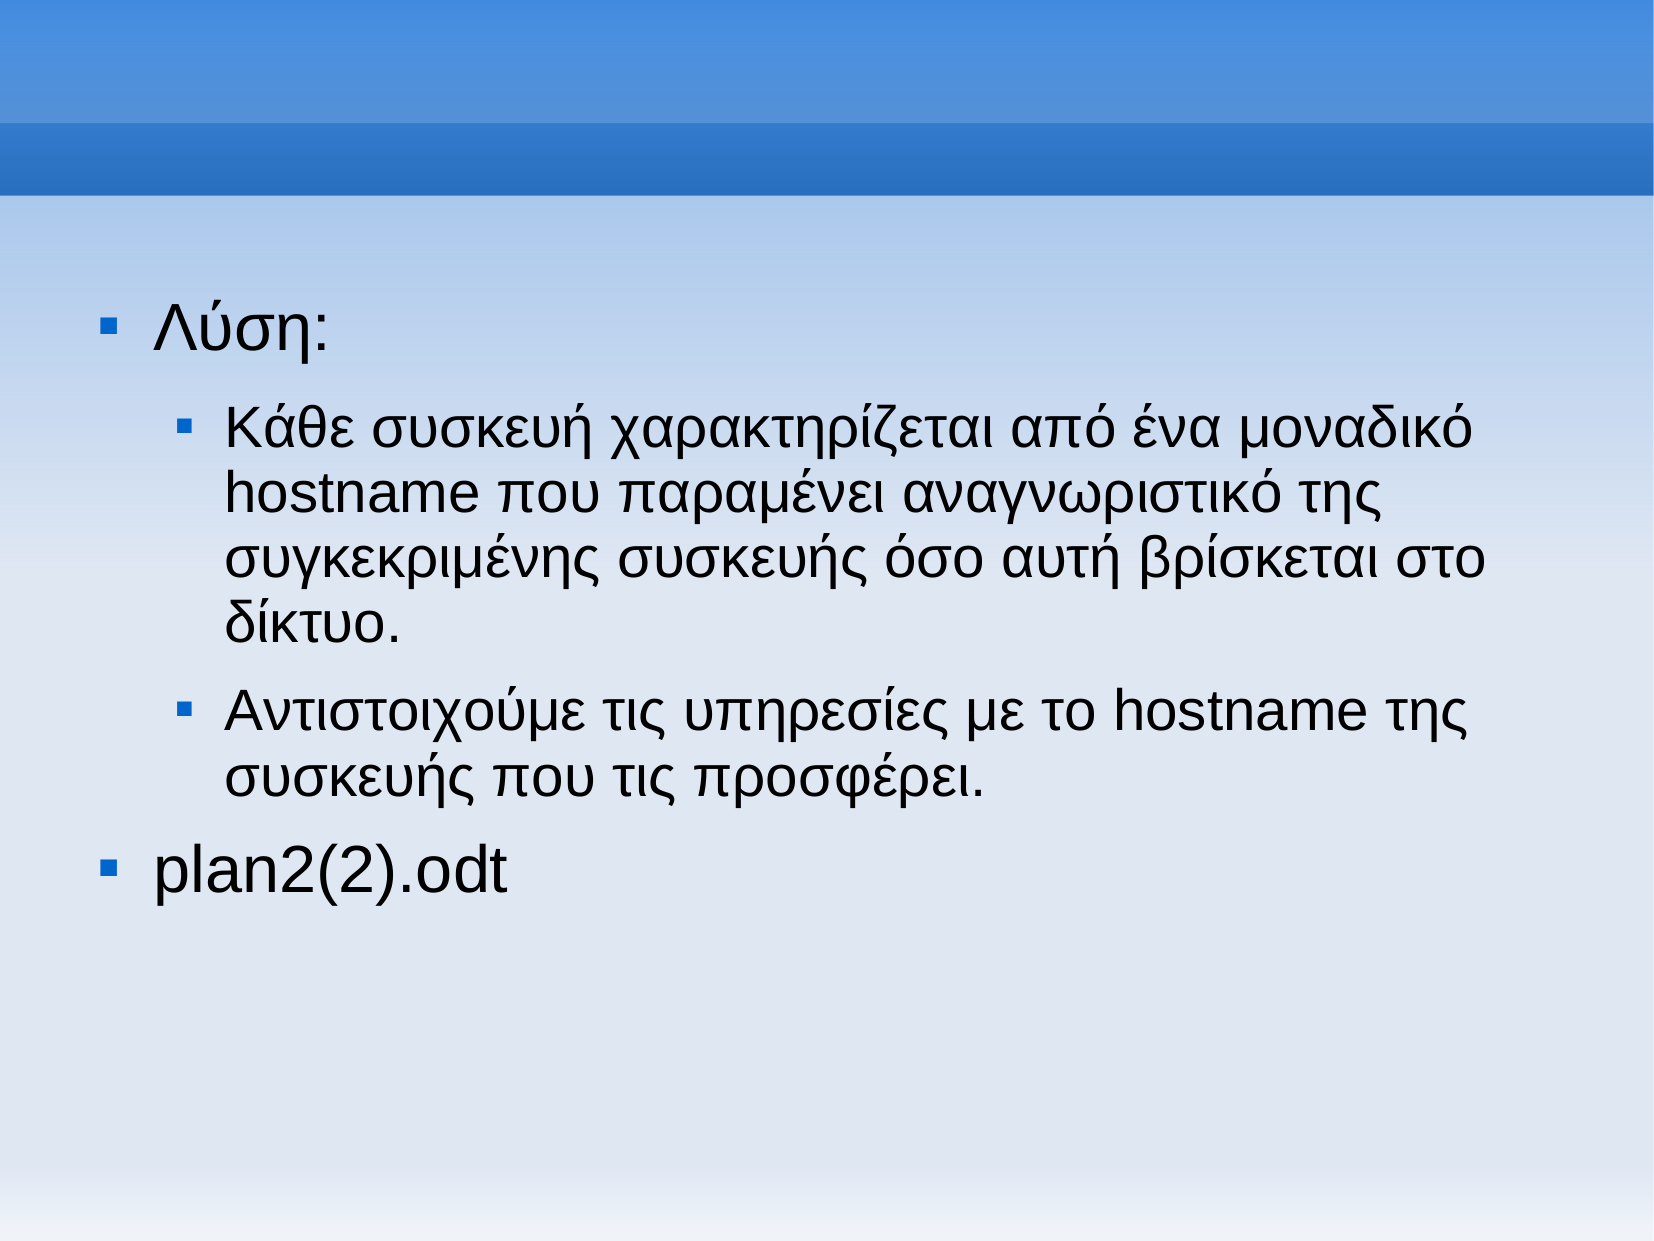

#
Λύση:
Κάθε συσκευή χαρακτηρίζεται από ένα μοναδικό hostname που παραμένει αναγνωριστικό της συγκεκριμένης συσκευής όσο αυτή βρίσκεται στο δίκτυο.
Αντιστοιχούμε τις υπηρεσίες με το hostname της συσκευής που τις προσφέρει.
plan2(2).odt